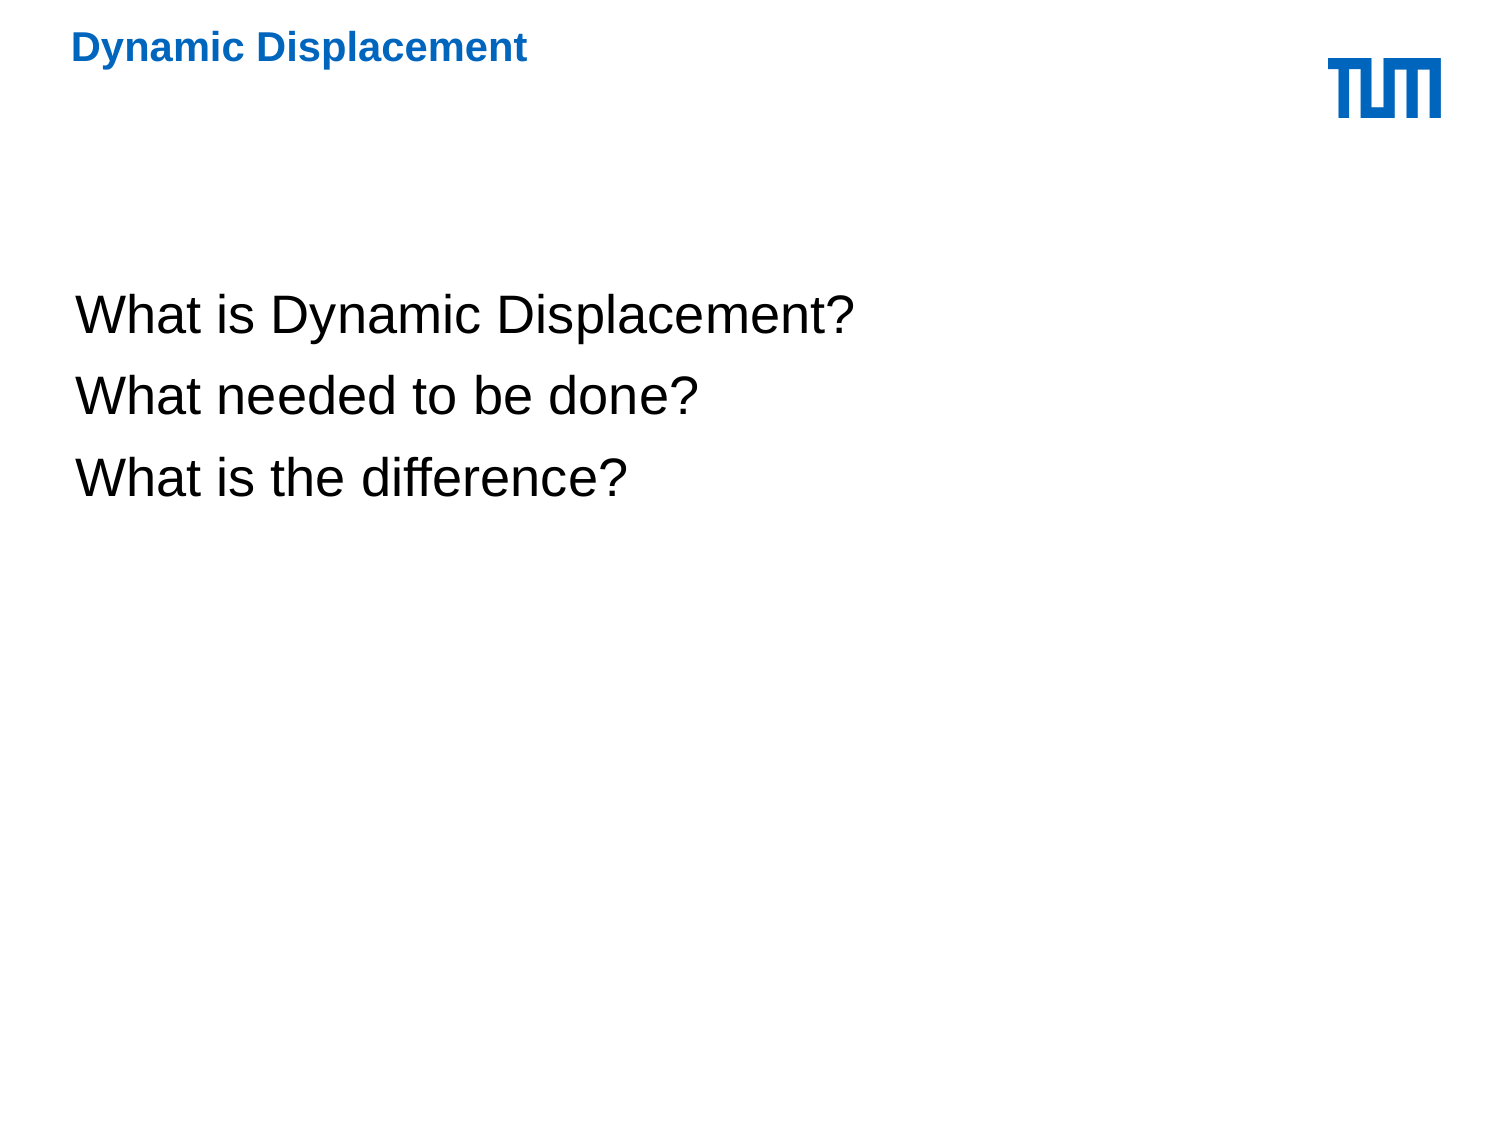

# Dynamic Displacement
What is Dynamic Displacement?
What needed to be done?
What is the difference?